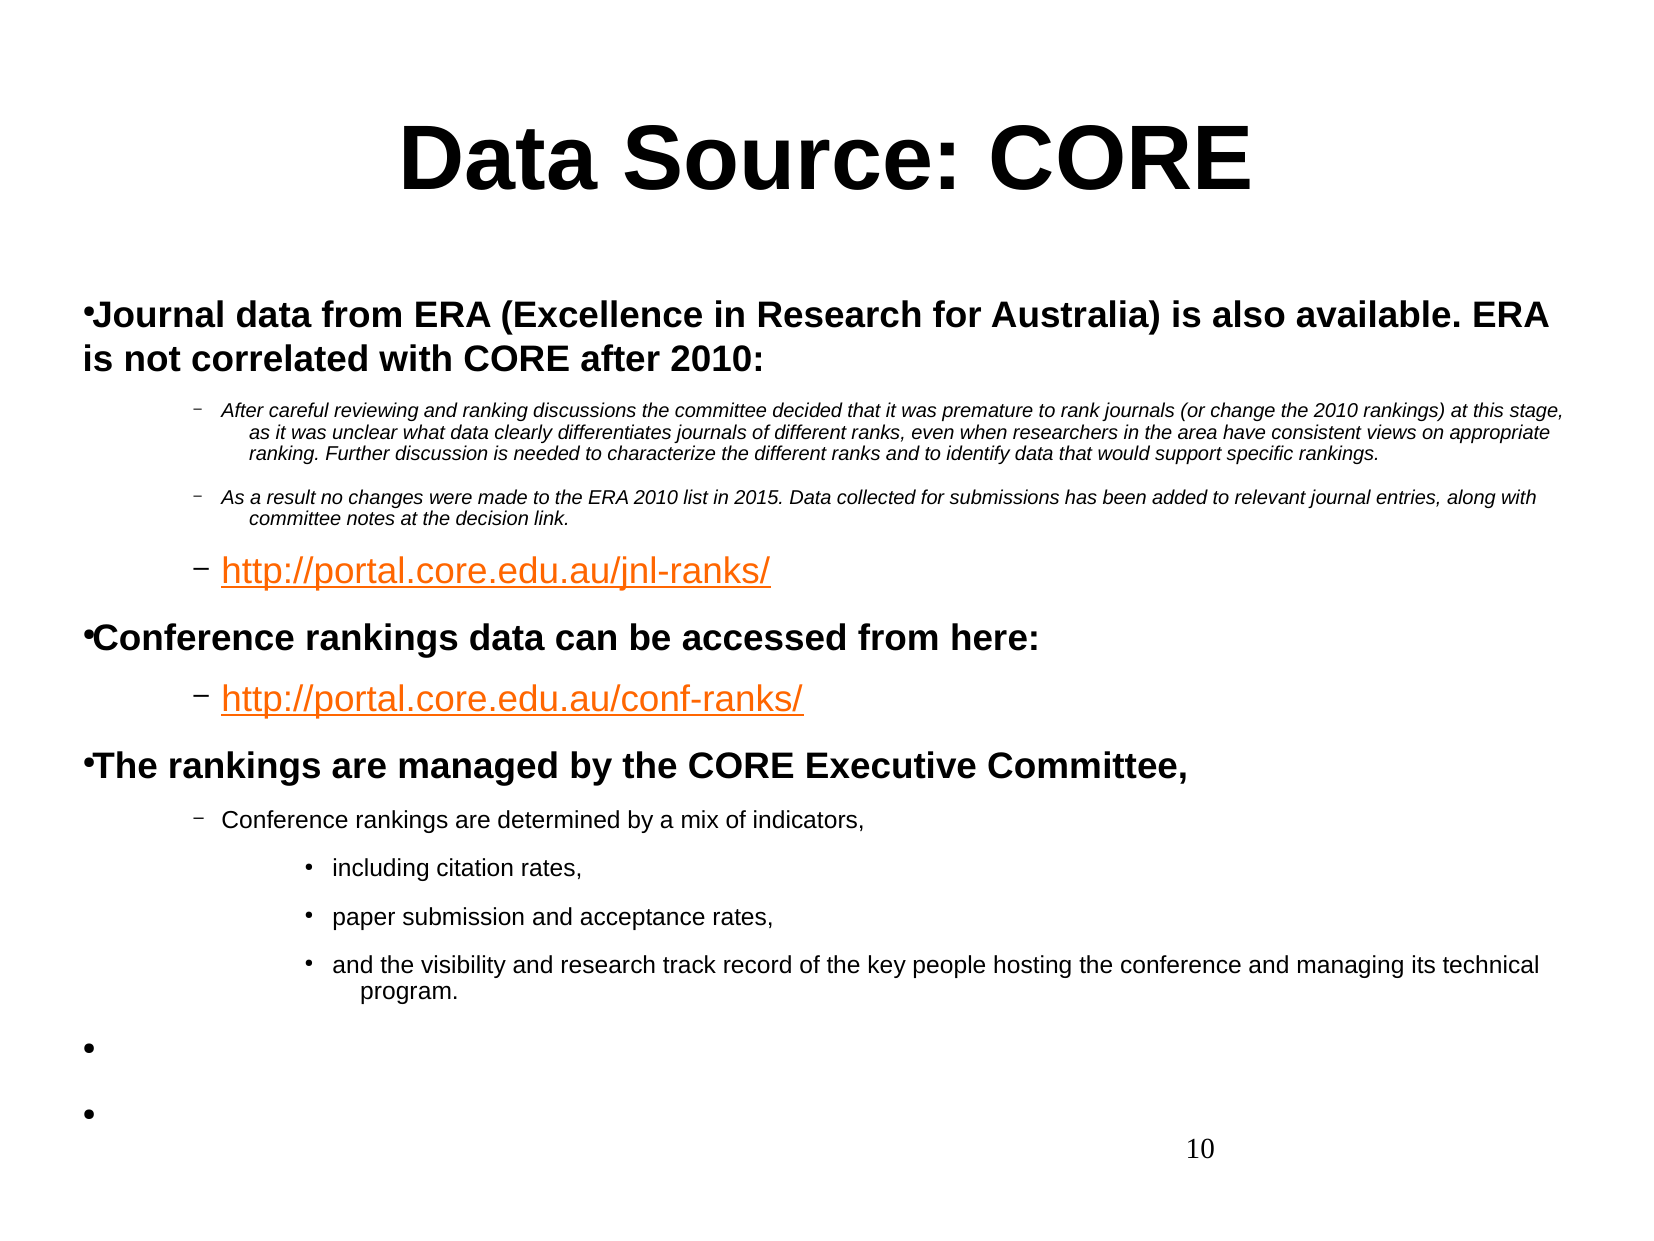

# Data Source: CORE
Journal data from ERA (Excellence in Research for Australia) is also available. ERA is not correlated with CORE after 2010:
After careful reviewing and ranking discussions the committee decided that it was premature to rank journals (or change the 2010 rankings) at this stage, as it was unclear what data clearly differentiates journals of different ranks, even when researchers in the area have consistent views on appropriate ranking. Further discussion is needed to characterize the different ranks and to identify data that would support specific rankings.
As a result no changes were made to the ERA 2010 list in 2015. Data collected for submissions has been added to relevant journal entries, along with committee notes at the decision link.
http://portal.core.edu.au/jnl-ranks/
Conference rankings data can be accessed from here:
http://portal.core.edu.au/conf-ranks/
The rankings are managed by the CORE Executive Committee,
Conference rankings are determined by a mix of indicators,
including citation rates,
paper submission and acceptance rates,
and the visibility and research track record of the key people hosting the conference and managing its technical program.